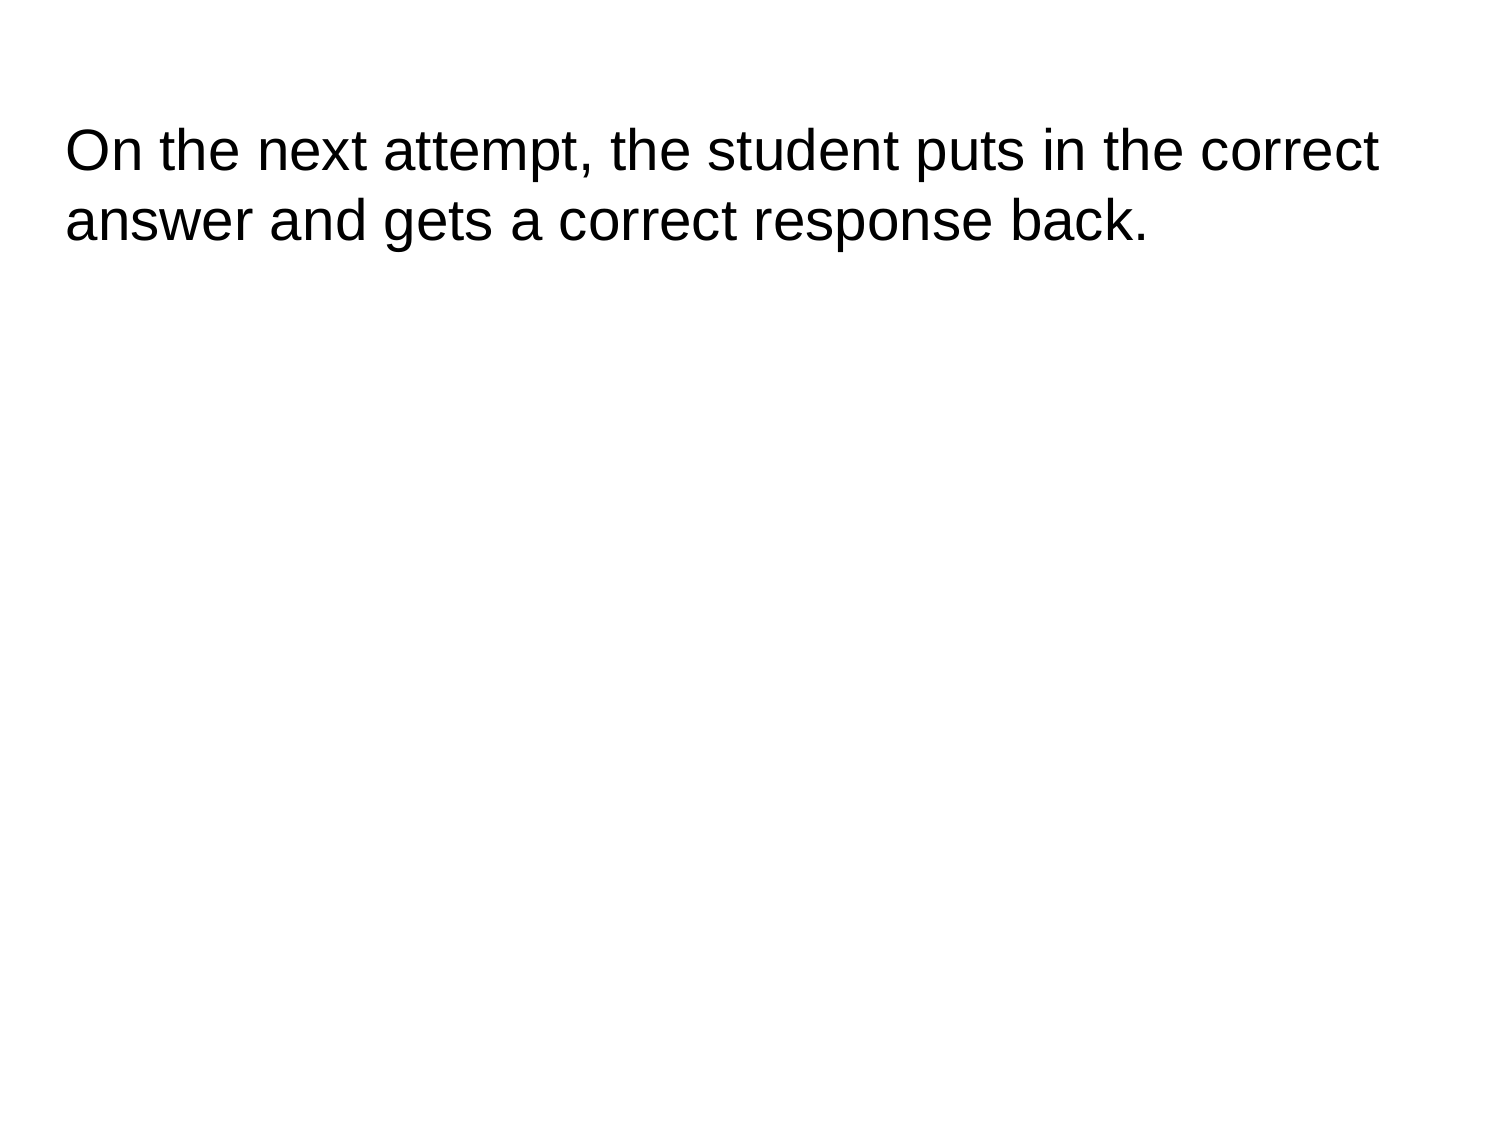

On the next attempt, the student puts in the correct answer and gets a correct response back.